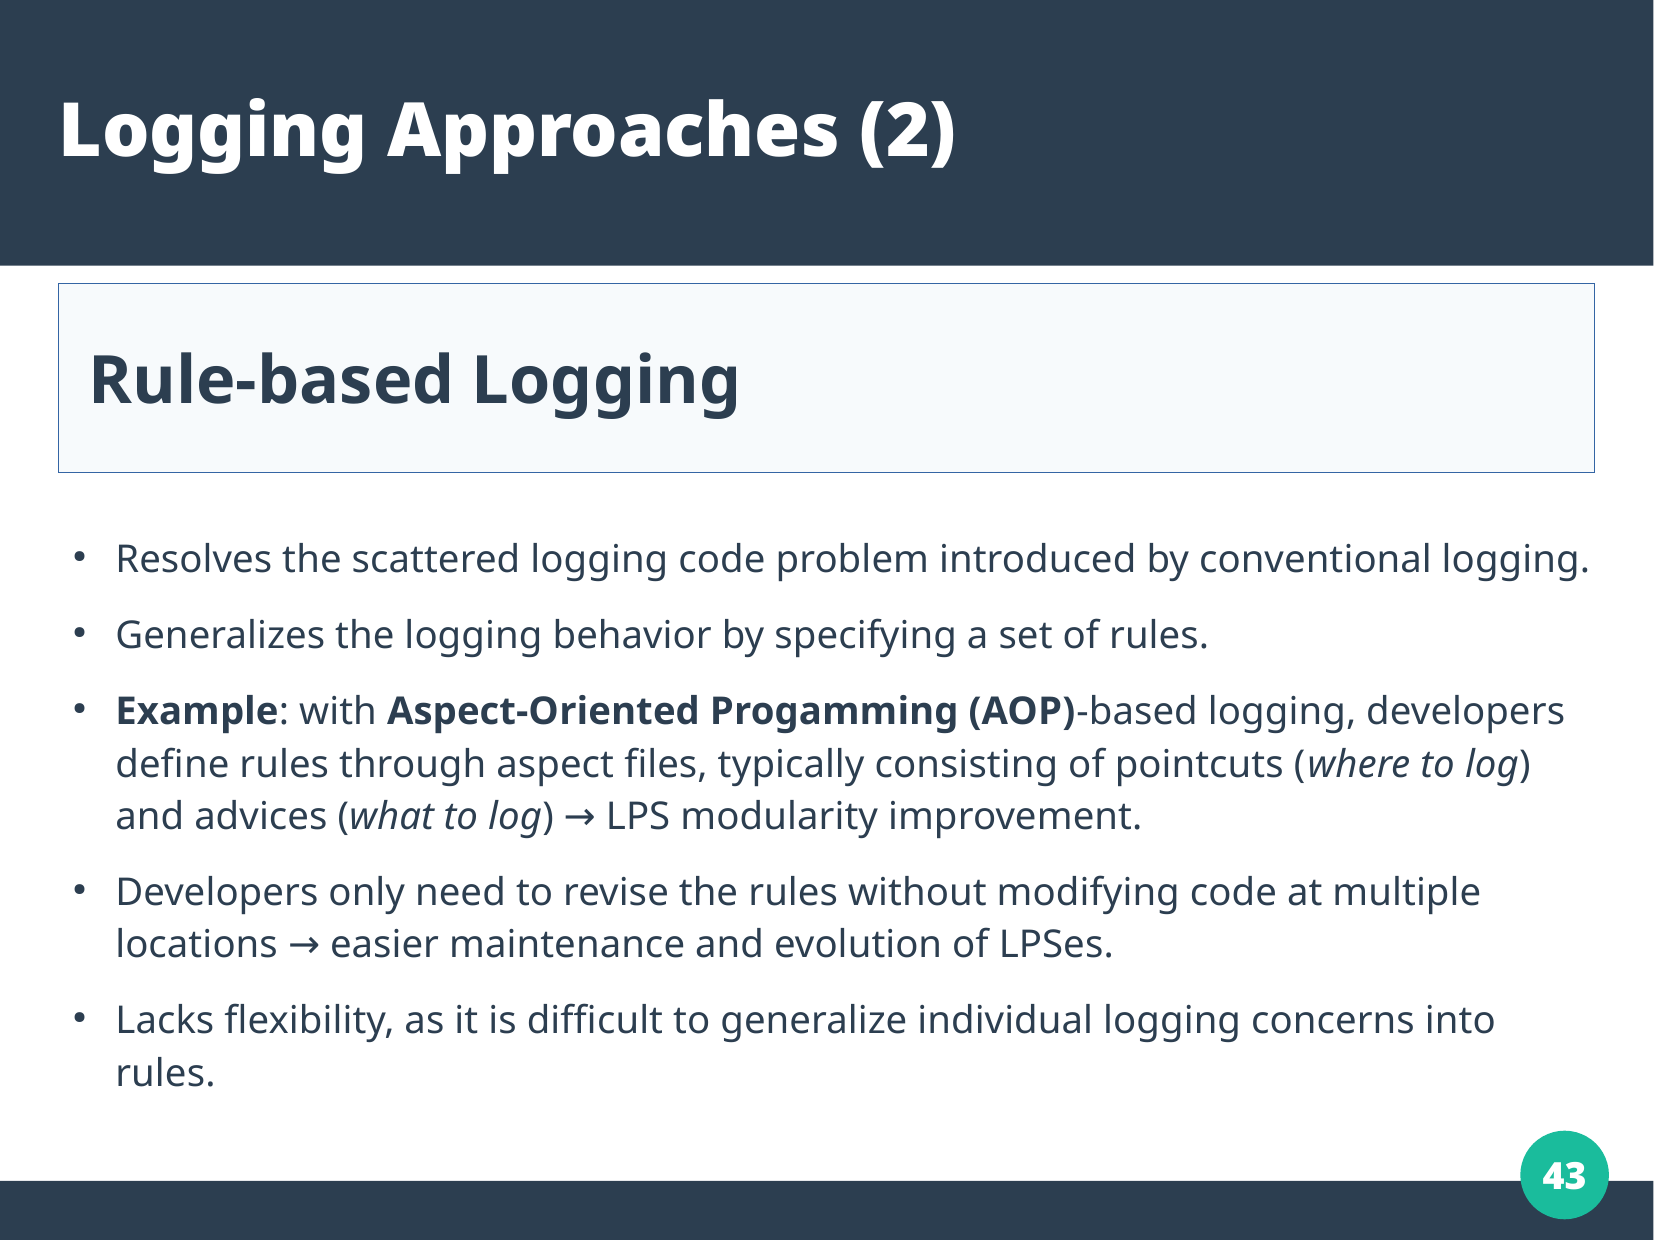

# Logging Approaches (2)
Rule-based Logging
Resolves the scattered logging code problem introduced by conventional logging.
Generalizes the logging behavior by specifying a set of rules.
Example: with Aspect-Oriented Progamming (AOP)-based logging, developers define rules through aspect files, typically consisting of pointcuts (where to log) and advices (what to log) → LPS modularity improvement.
Developers only need to revise the rules without modifying code at multiple locations → easier maintenance and evolution of LPSes.
Lacks flexibility, as it is difficult to generalize individual logging concerns into rules.
43